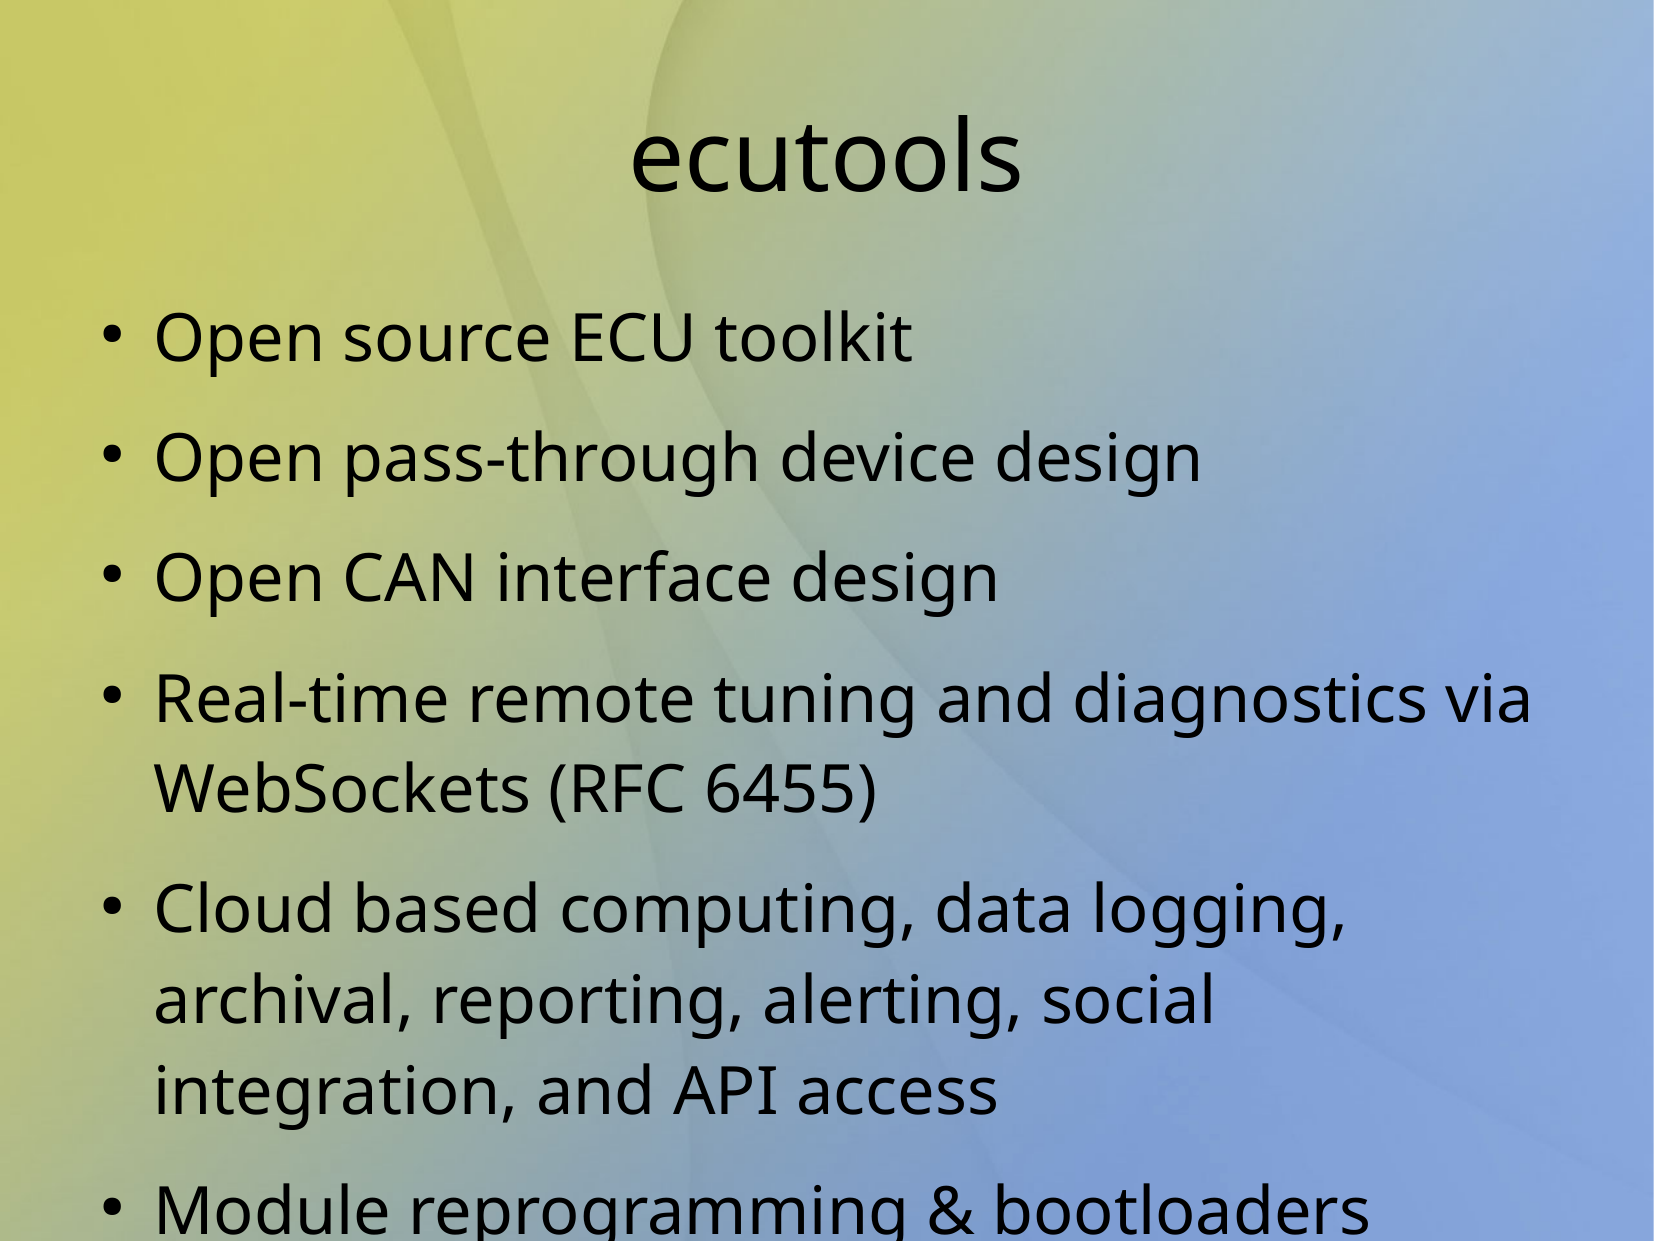

# ecutools
Open source ECU toolkit
Open pass-through device design
Open CAN interface design
Real-time remote tuning and diagnostics via WebSockets (RFC 6455)
Cloud based computing, data logging, archival, reporting, alerting, social integration, and API access
Module reprogramming & bootloaders